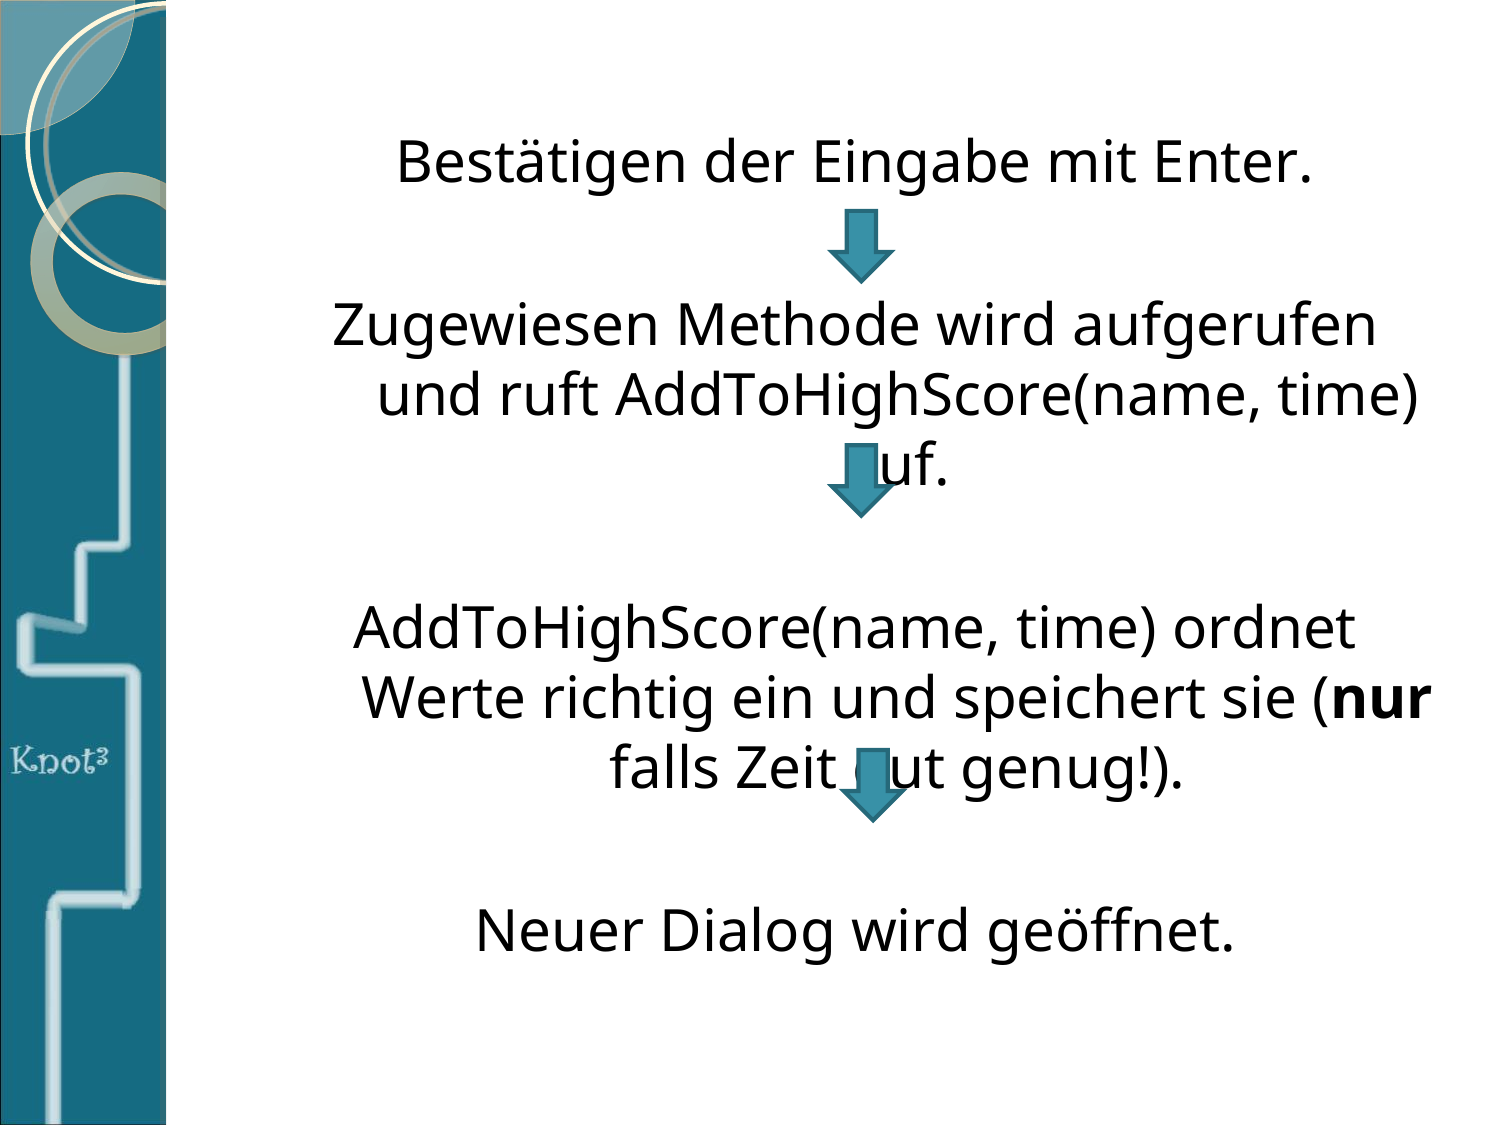

# Bestätigen der Eingabe mit Enter.
Zugewiesen Methode wird aufgerufen und ruft AddToHighScore(name, time) auf.
AddToHighScore(name, time) ordnet Werte richtig ein und speichert sie (nur falls Zeit gut genug!).
Neuer Dialog wird geöffnet.